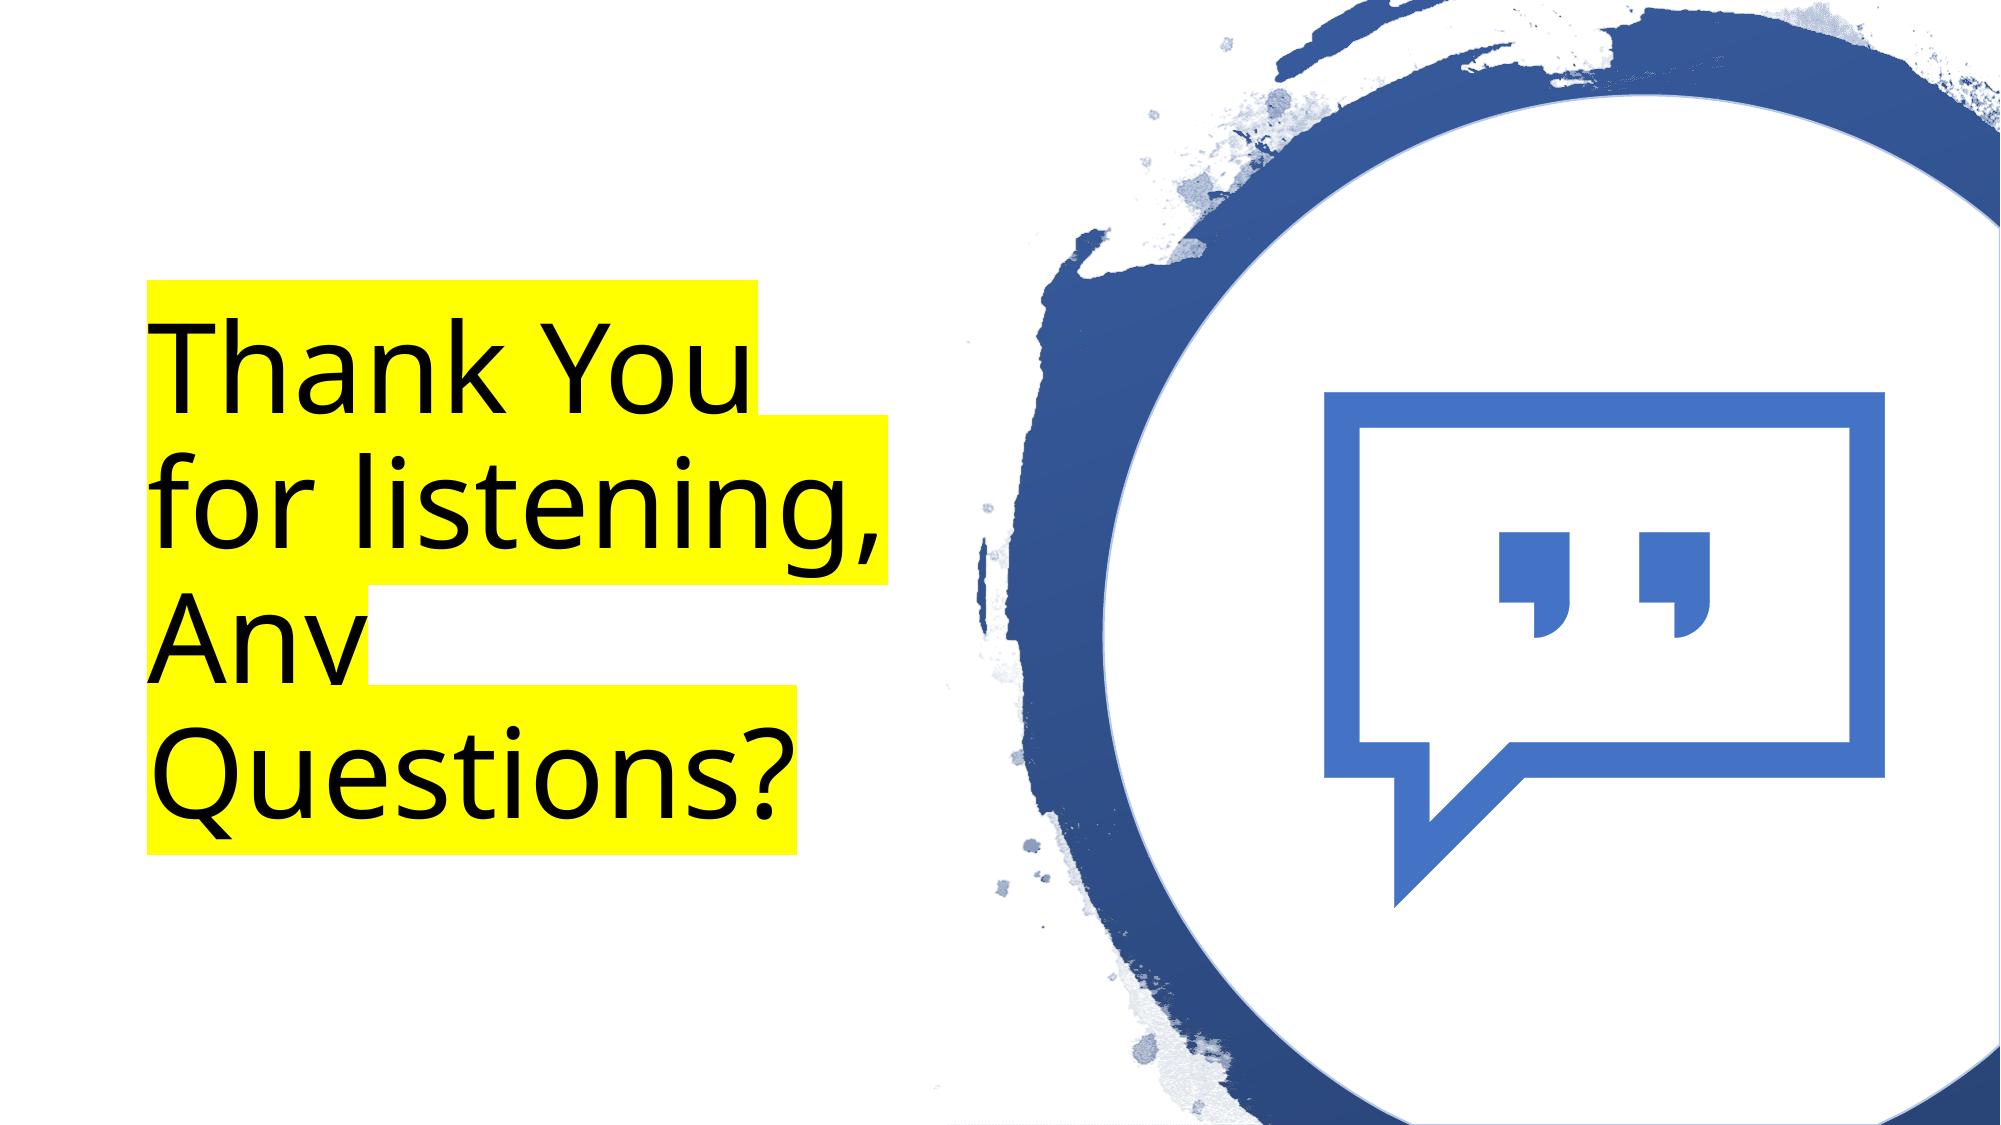

# Thank You for listening, Any Questions?